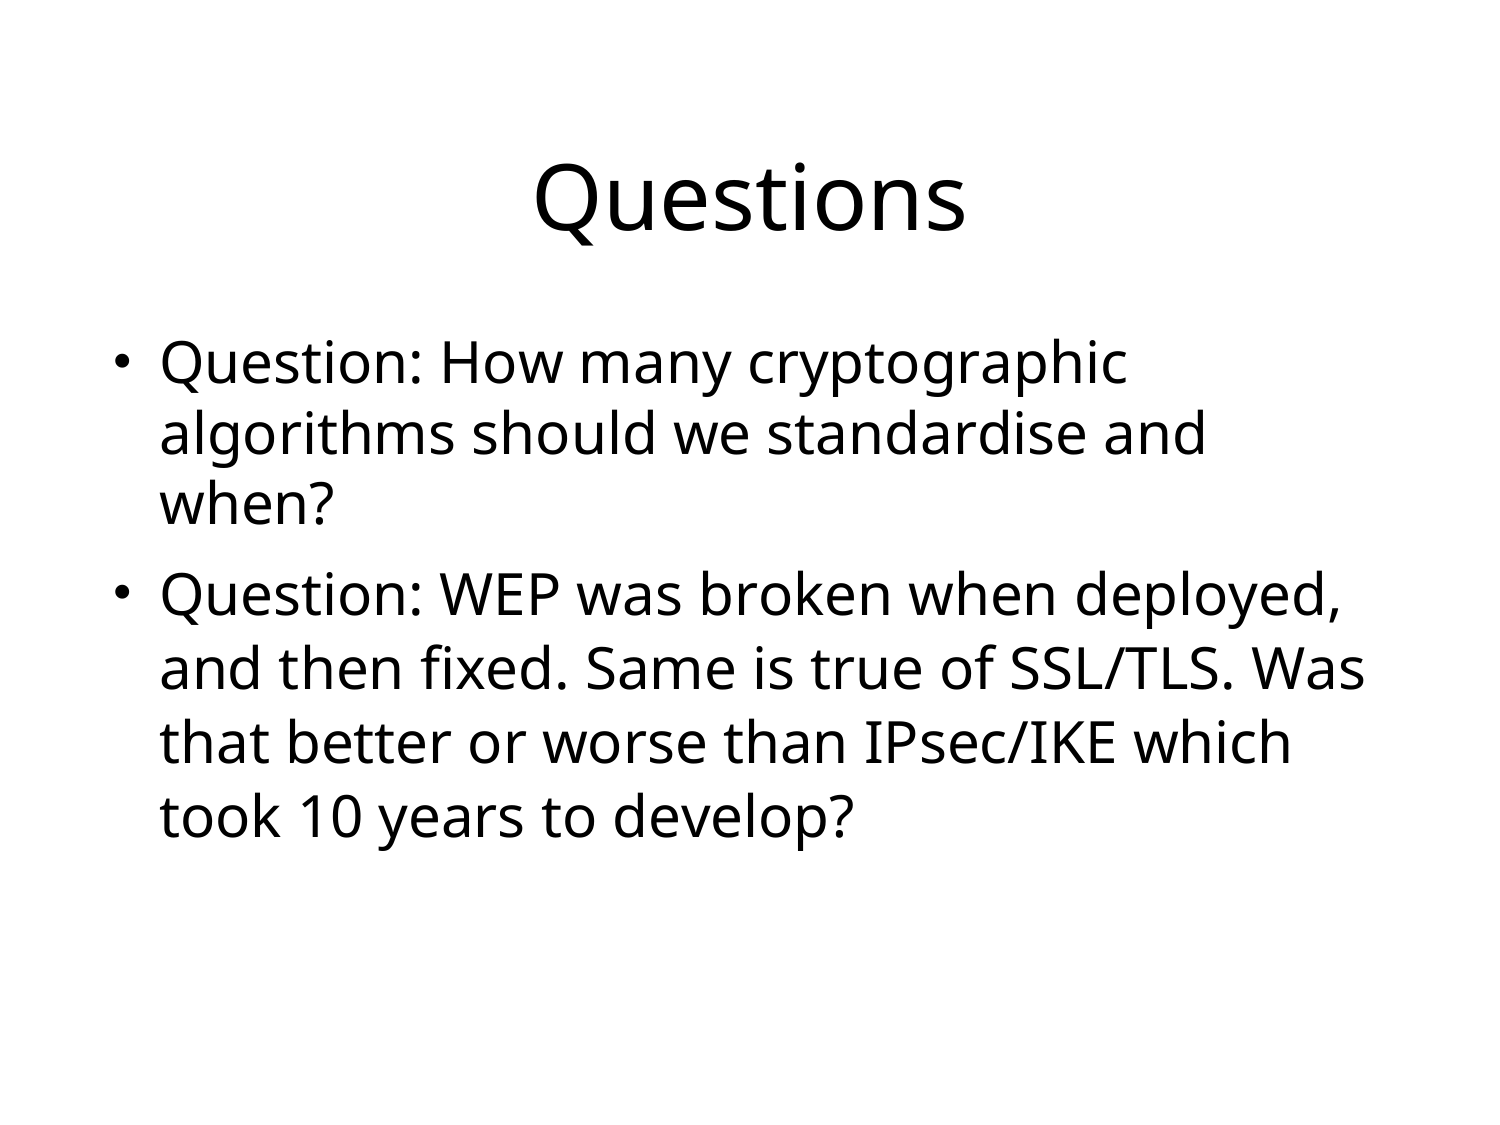

# Questions
Question: How many cryptographic algorithms should we standardise and when?
Question: WEP was broken when deployed, and then fixed. Same is true of SSL/TLS. Was that better or worse than IPsec/IKE which took 10 years to develop?